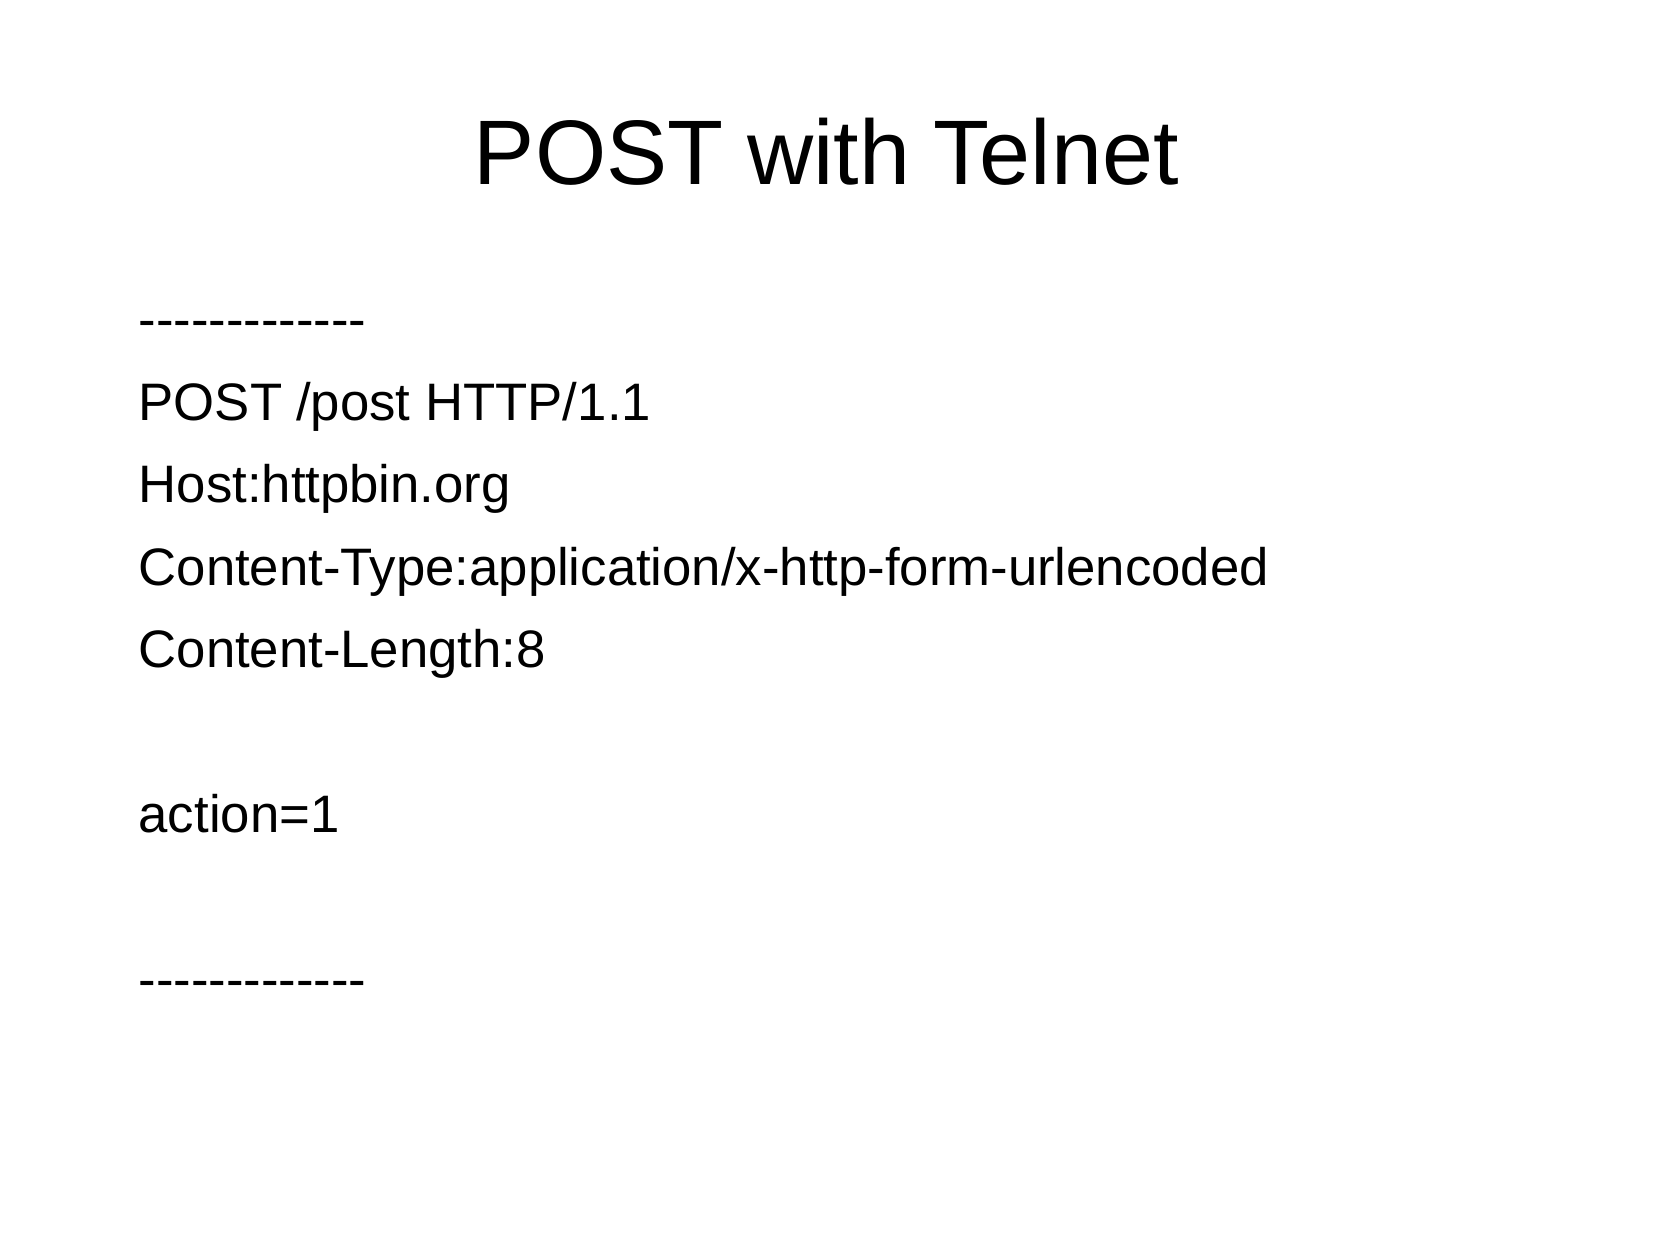

# POST with Telnet
-------------
POST /post HTTP/1.1
Host:httpbin.org
Content-Type:application/x-http-form-urlencoded
Content-Length:8
action=1
-------------